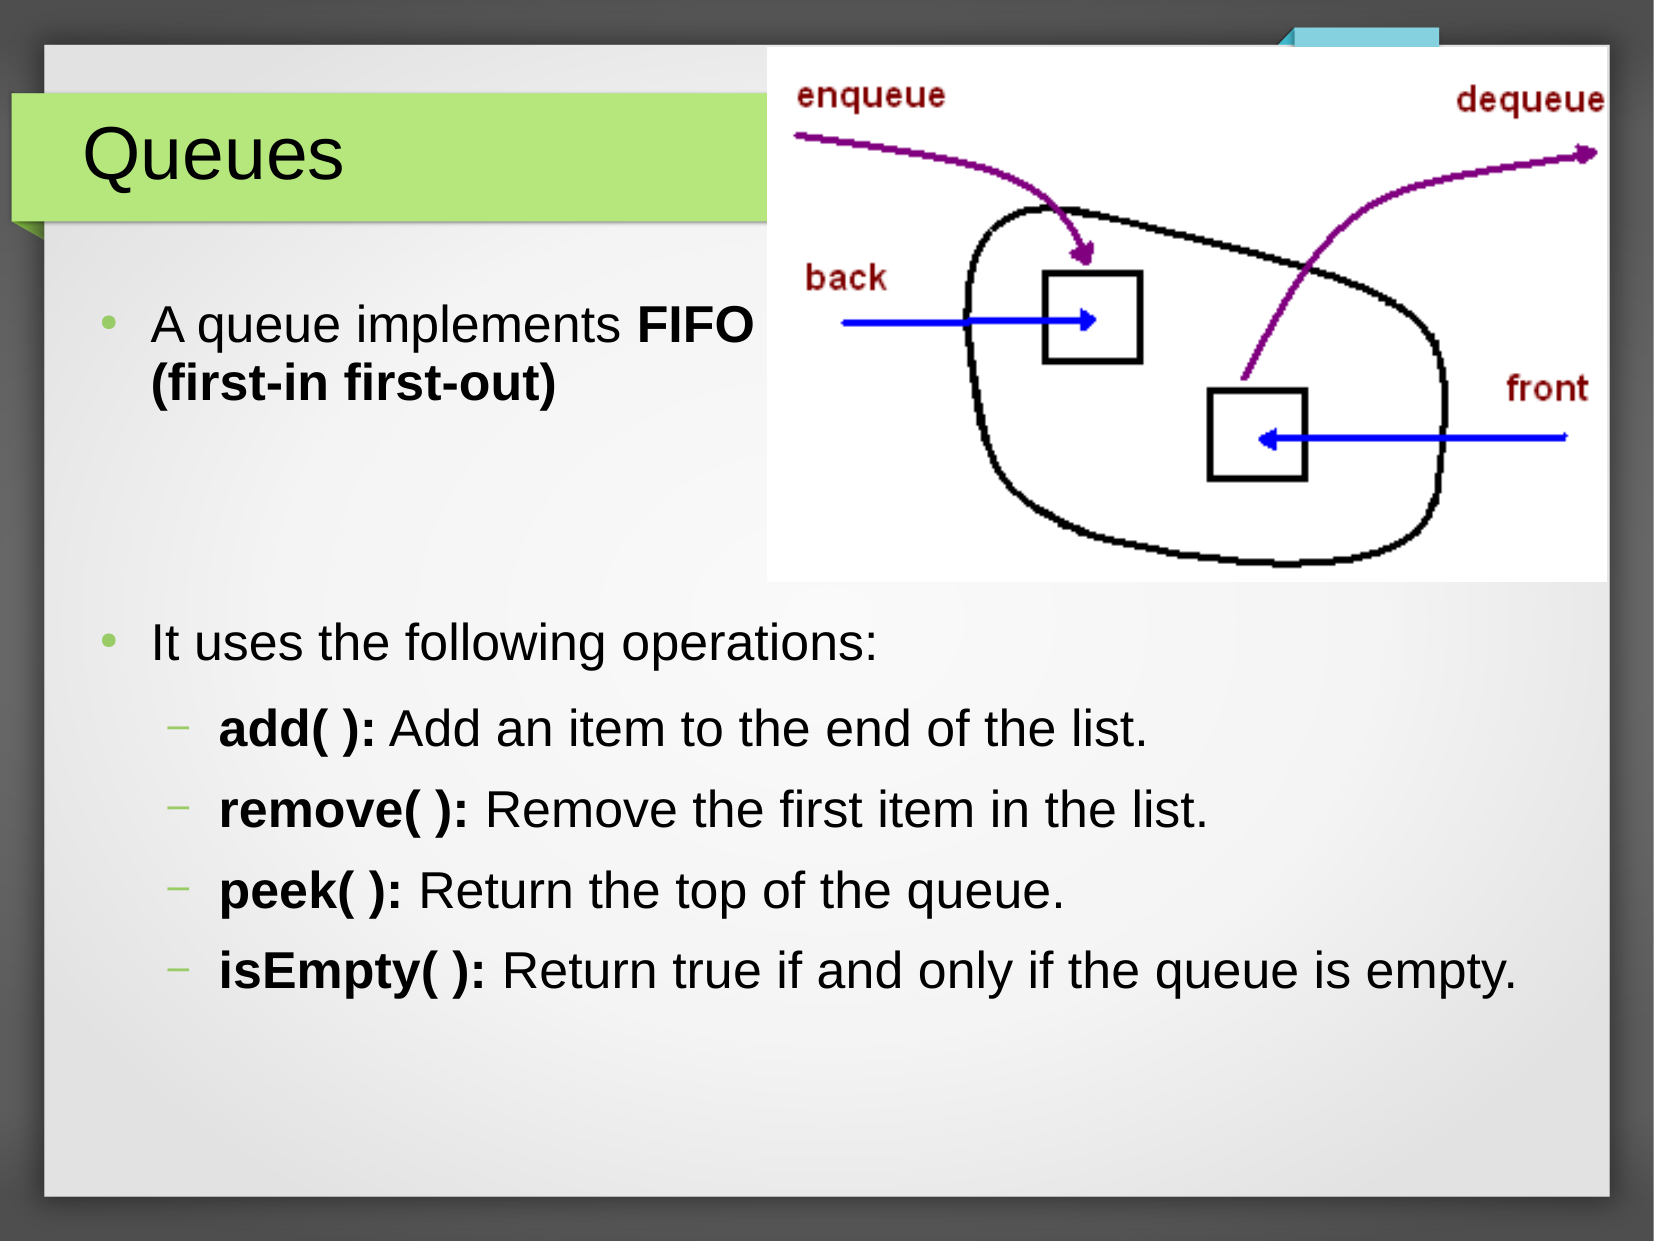

# Queues
A queue implements FIFO
(first-in first-out)
It uses the following operations:
add( ): Add an item to the end of the list.
remove( ): Remove the first item in the list.
peek( ): Return the top of the queue.
isEmpty( ): Return true if and only if the queue is empty.